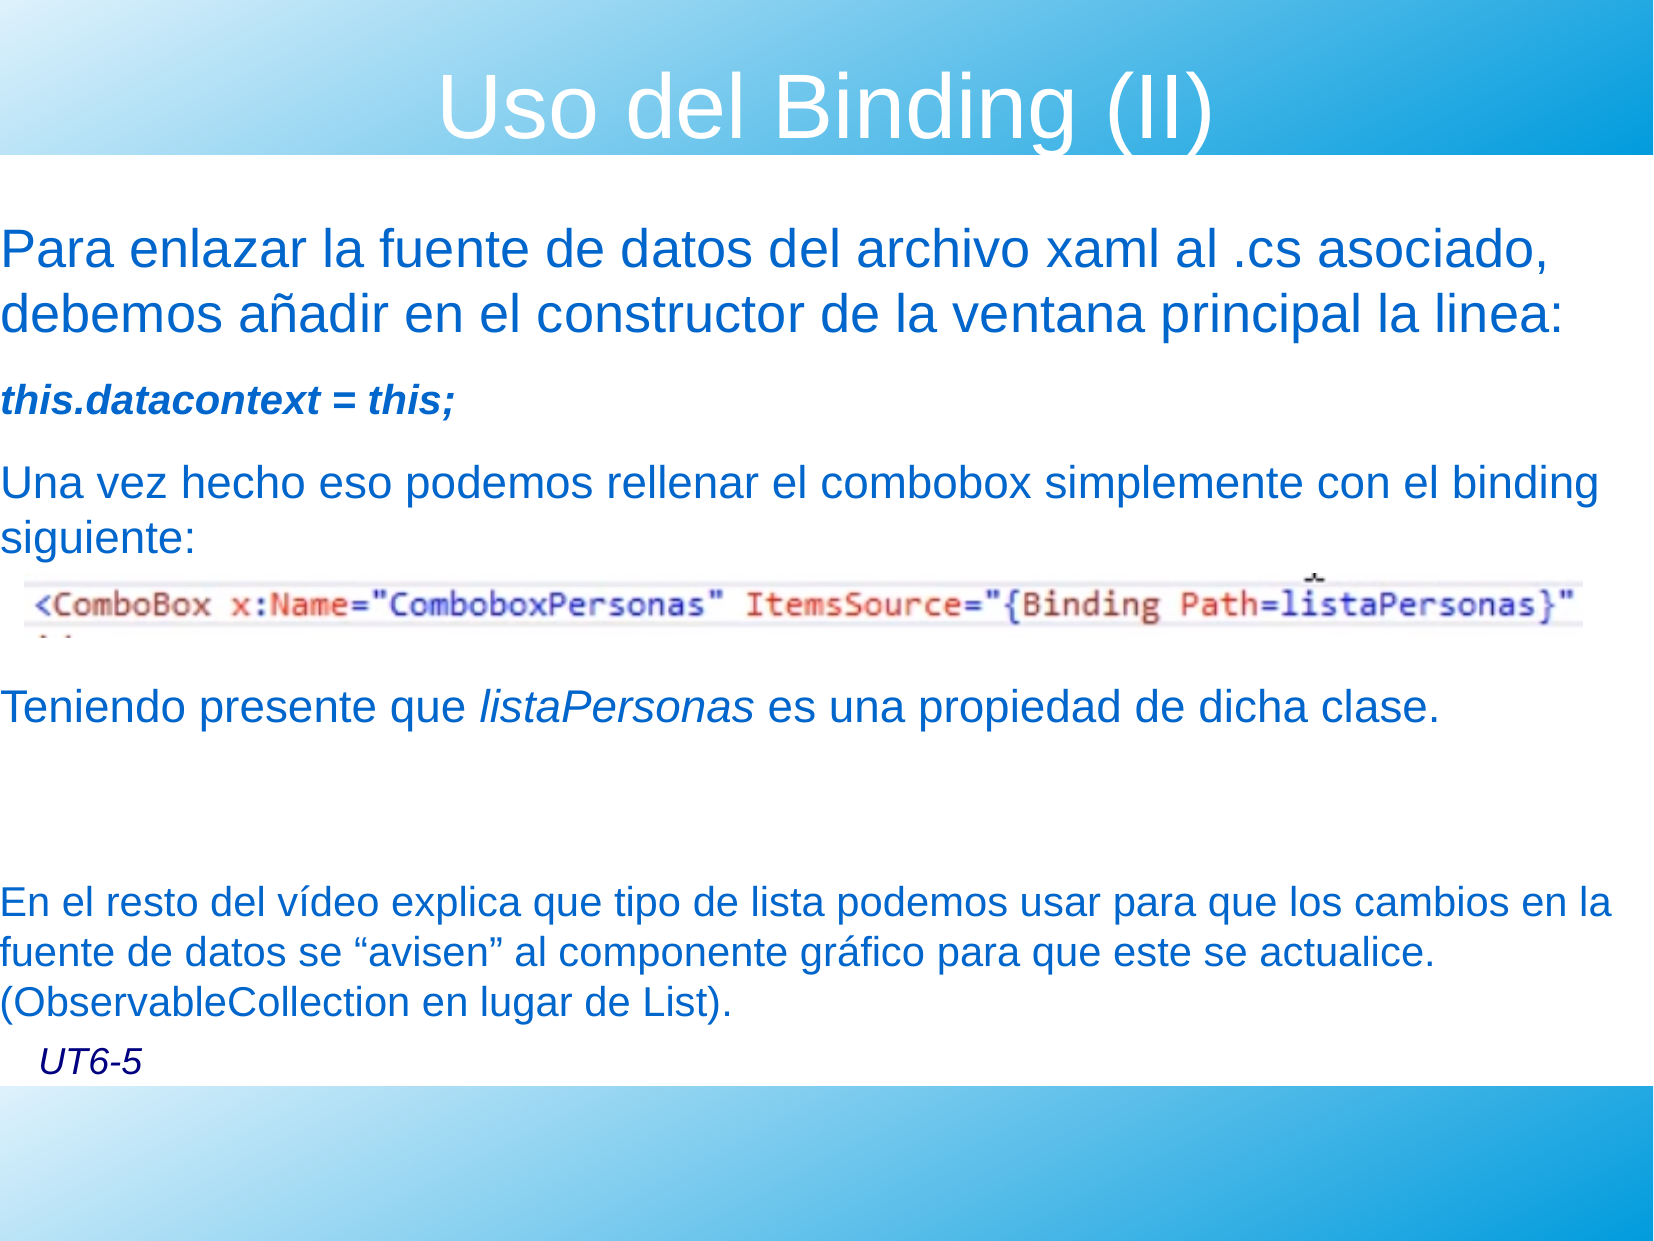

# Uso del Binding (II)
Para enlazar la fuente de datos del archivo xaml al .cs asociado, debemos añadir en el constructor de la ventana principal la linea:
this.datacontext = this;
Una vez hecho eso podemos rellenar el combobox simplemente con el binding siguiente:
Teniendo presente que listaPersonas es una propiedad de dicha clase.
En el resto del vídeo explica que tipo de lista podemos usar para que los cambios en la fuente de datos se “avisen” al componente gráfico para que este se actualice. (ObservableCollection en lugar de List).
UT6-5